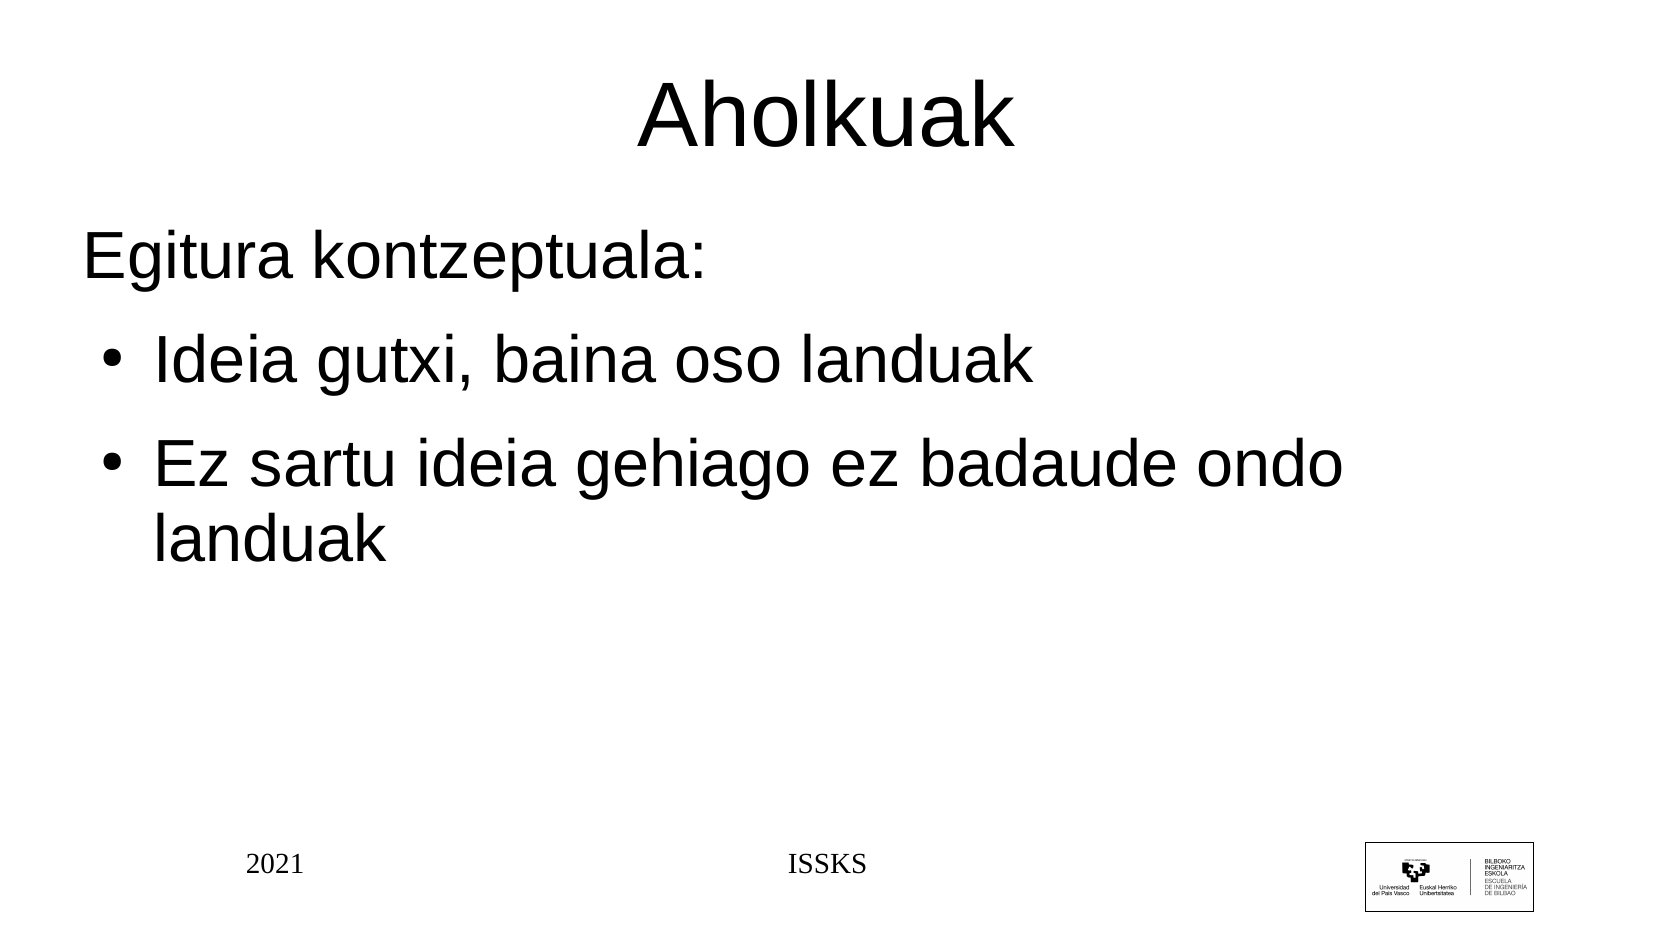

# Aholkuak
Egitura kontzeptuala:
Ideia gutxi, baina oso landuak
Ez sartu ideia gehiago ez badaude ondo landuak